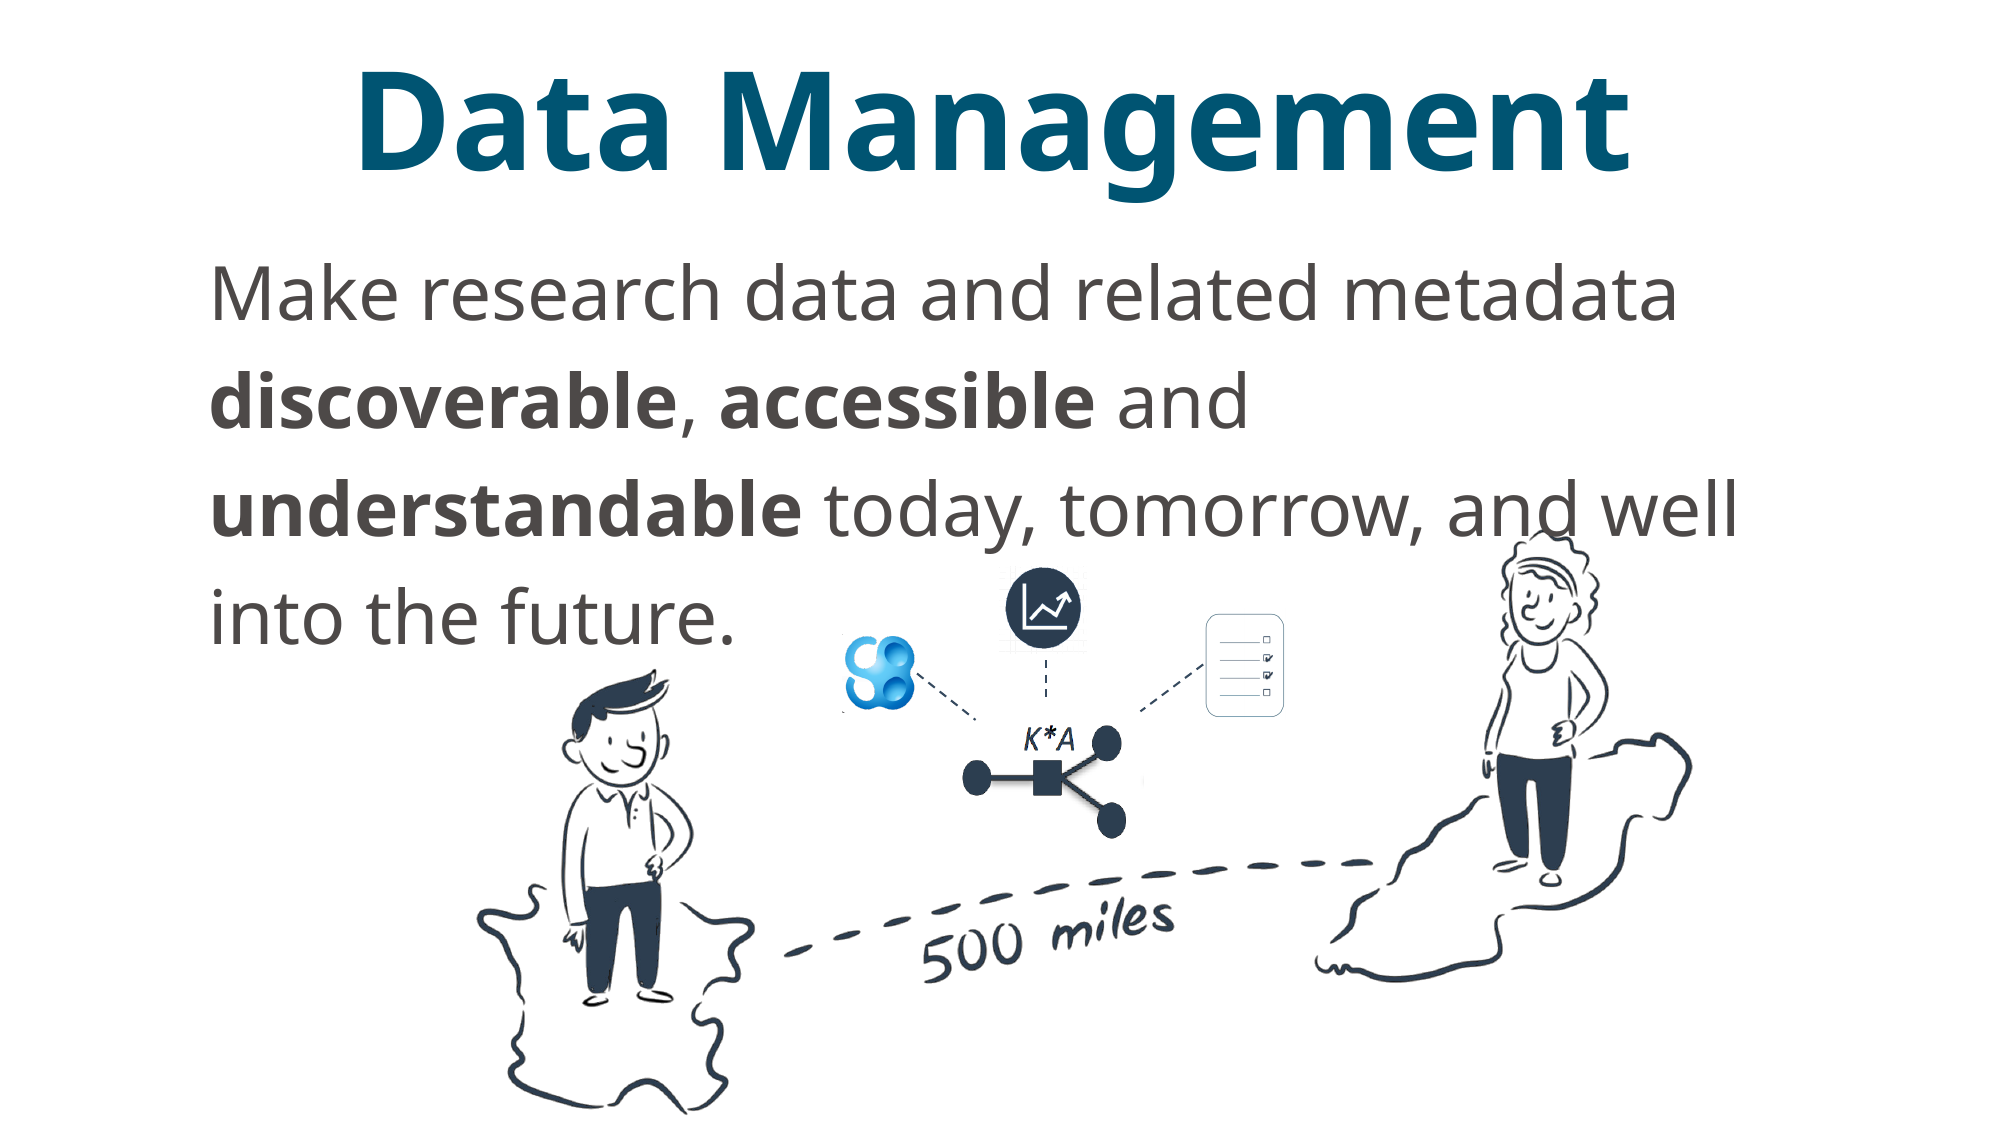

# Data Management
Make research data and related metadata discoverable, accessible and understandable today, tomorrow, and well into the future.